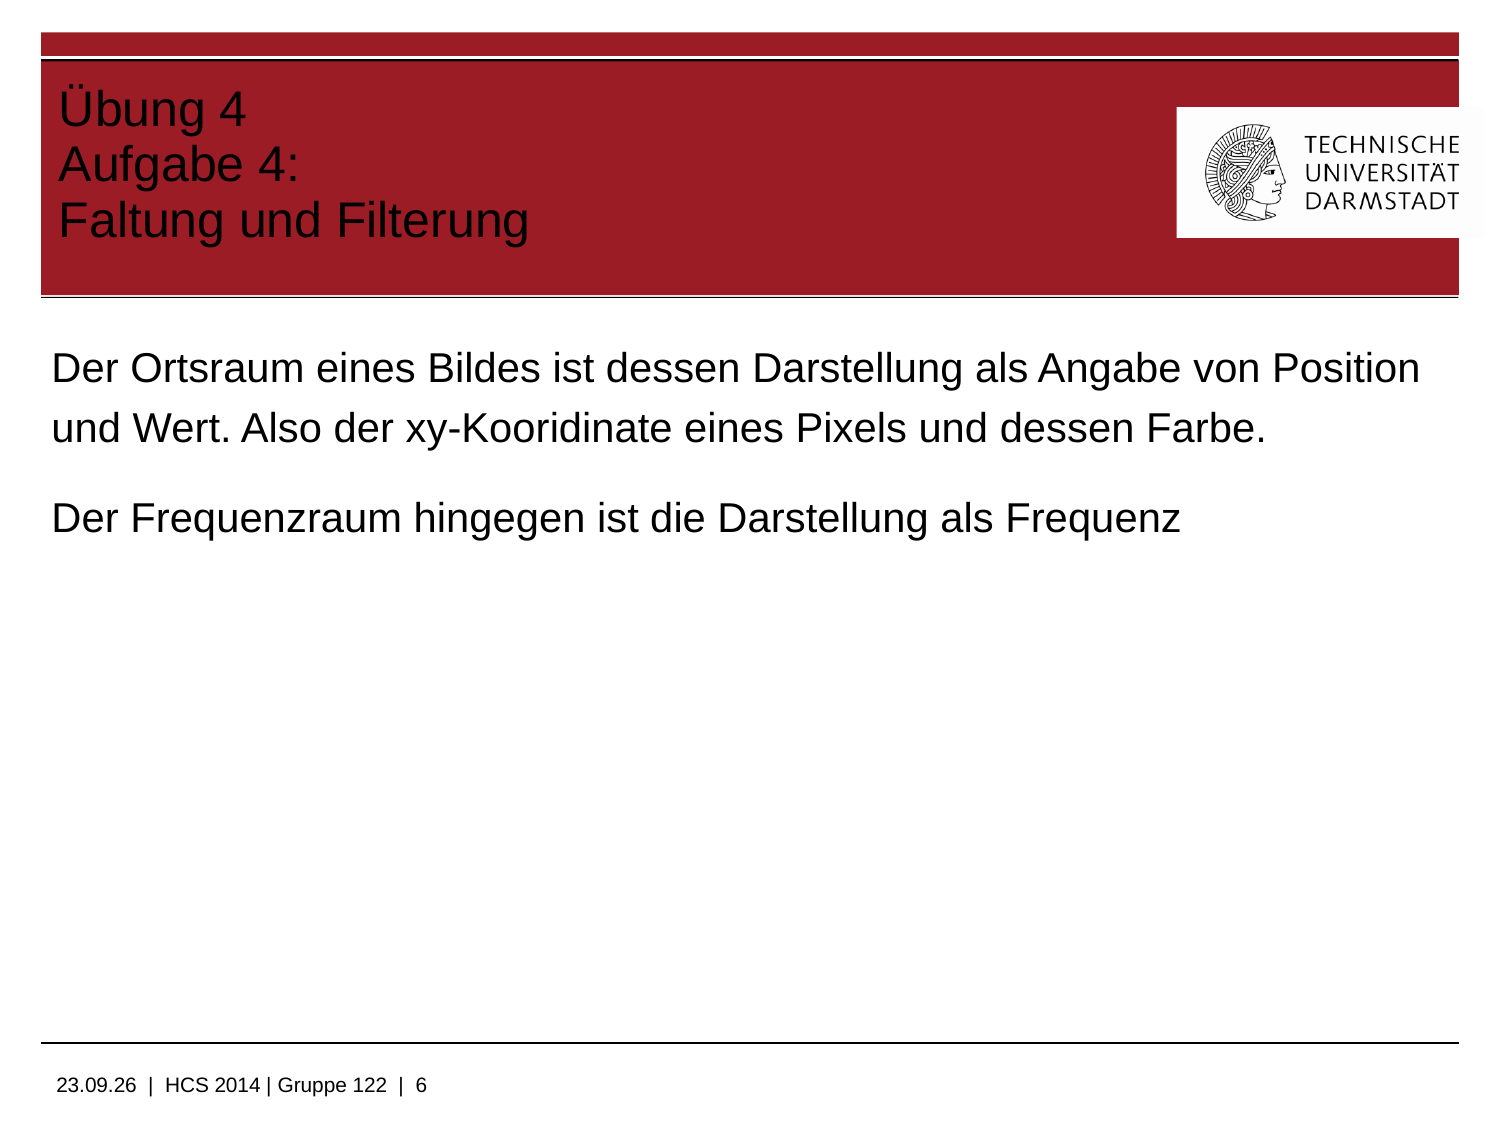

# Übung 4 Aufgabe 4: Faltung und Filterung
Der Ortsraum eines Bildes ist dessen Darstellung als Angabe von Position und Wert. Also der xy-Kooridinate eines Pixels und dessen Farbe.
Der Frequenzraum hingegen ist die Darstellung als Frequenz